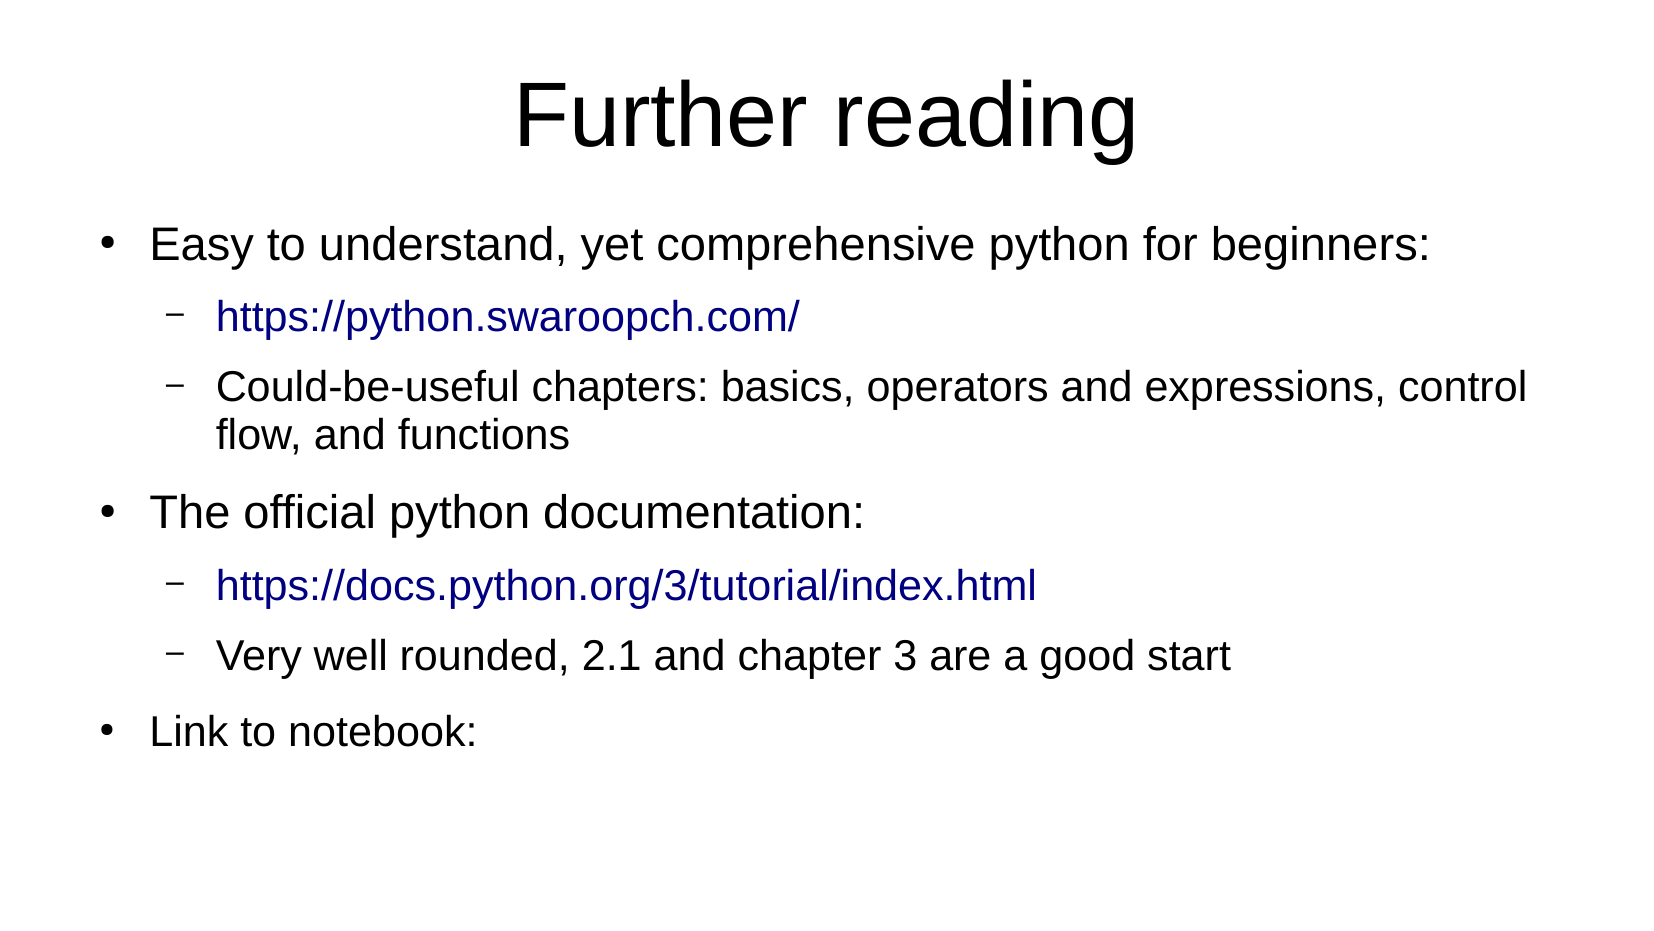

# Further reading
Easy to understand, yet comprehensive python for beginners:
https://python.swaroopch.com/
Could-be-useful chapters: basics, operators and expressions, control flow, and functions
The official python documentation:
https://docs.python.org/3/tutorial/index.html
Very well rounded, 2.1 and chapter 3 are a good start
Link to notebook: